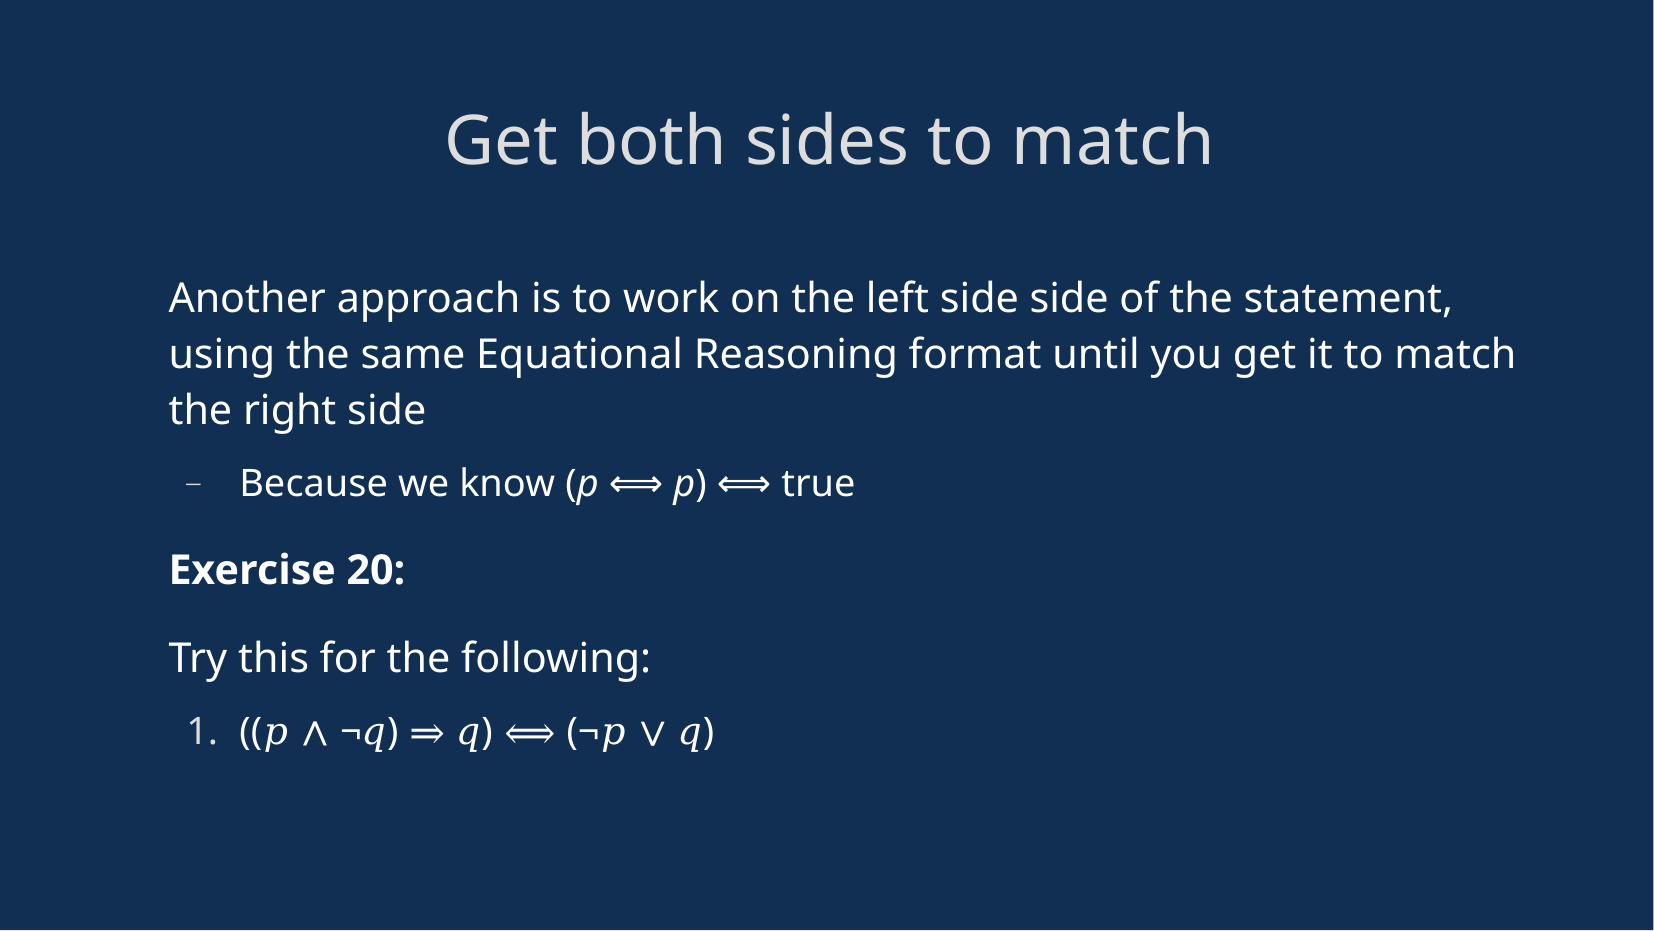

# Get both sides to match
Another approach is to work on the left side side of the statement, using the same Equational Reasoning format until you get it to match the right side
Because we know (p ⟺ p) ⟺ true
Exercise 20:
Try this for the following:
((𝑝 ∧ ¬𝑞) ⇒ 𝑞) ⟺ (¬𝑝 ∨ 𝑞)